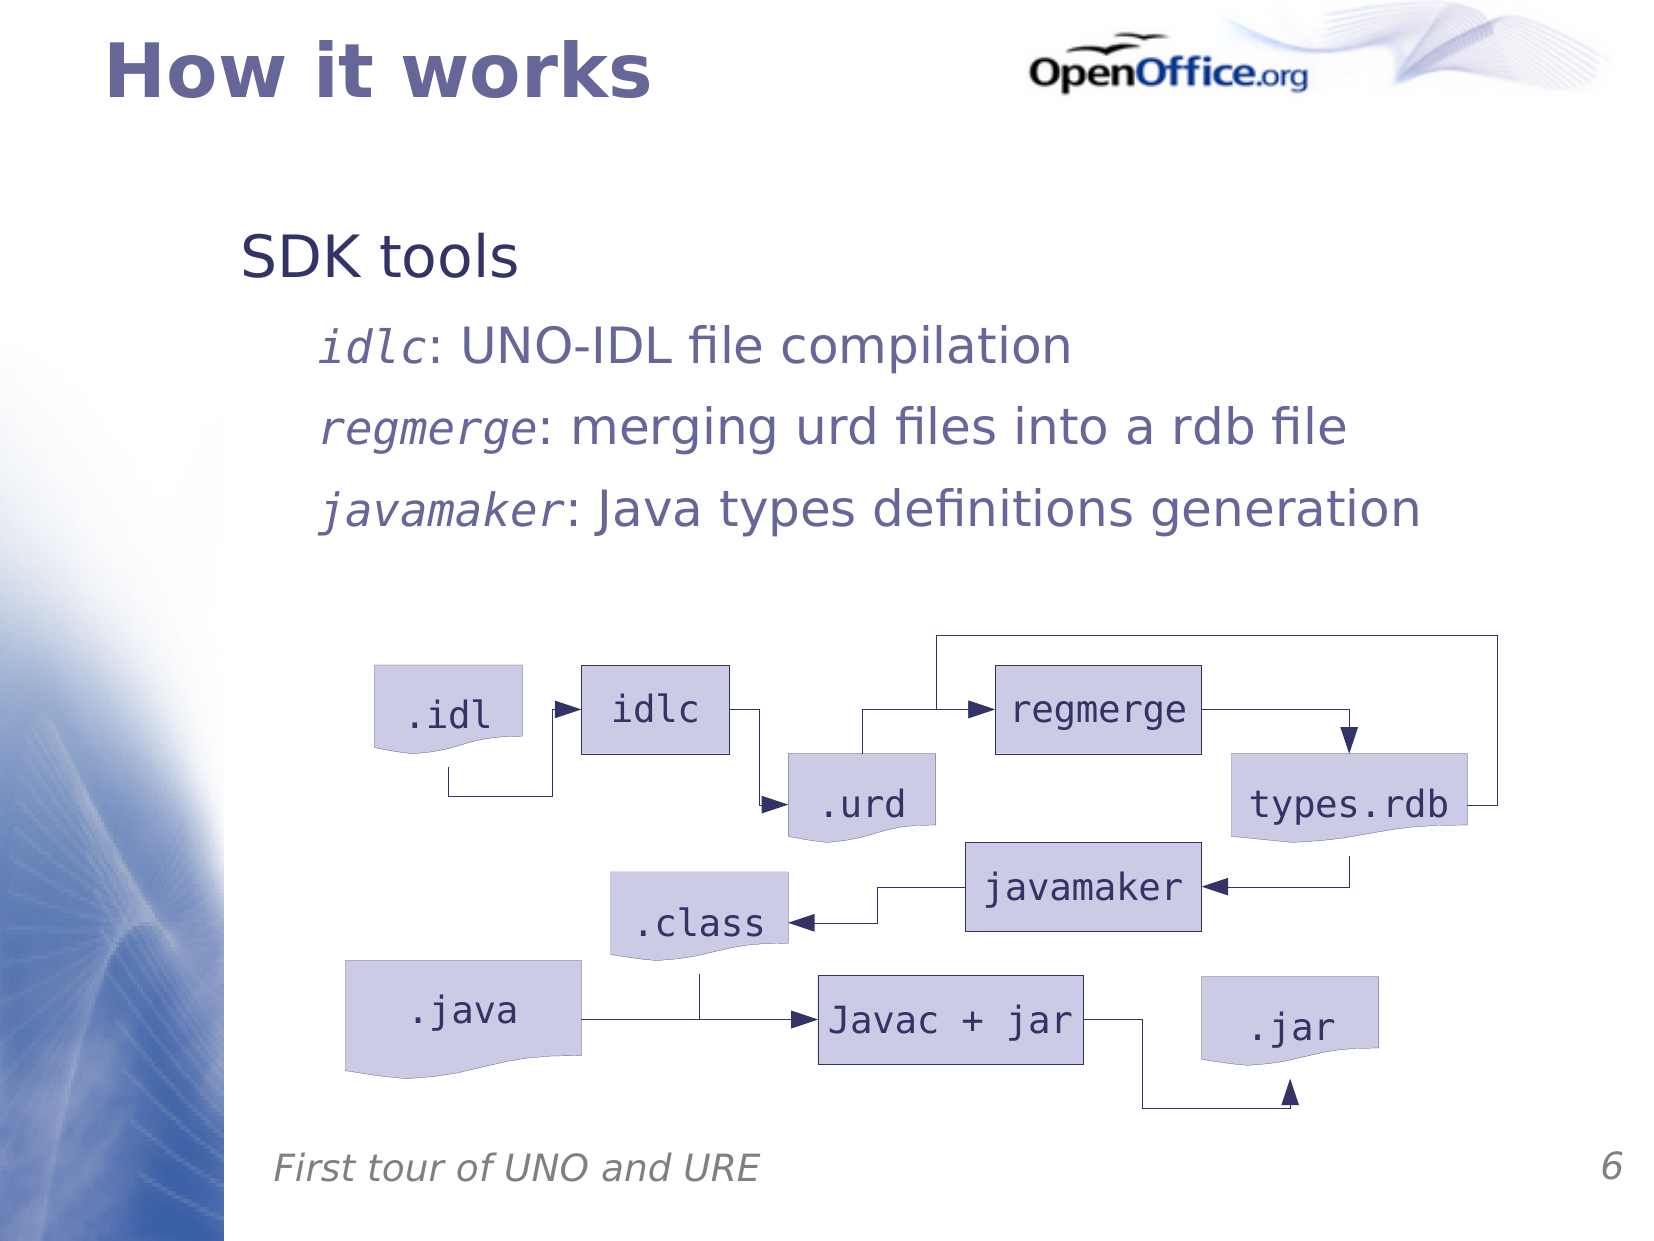

# How it works
SDK tools
idlc: UNO-IDL file compilation
regmerge: merging urd files into a rdb file
javamaker: Java types definitions generation